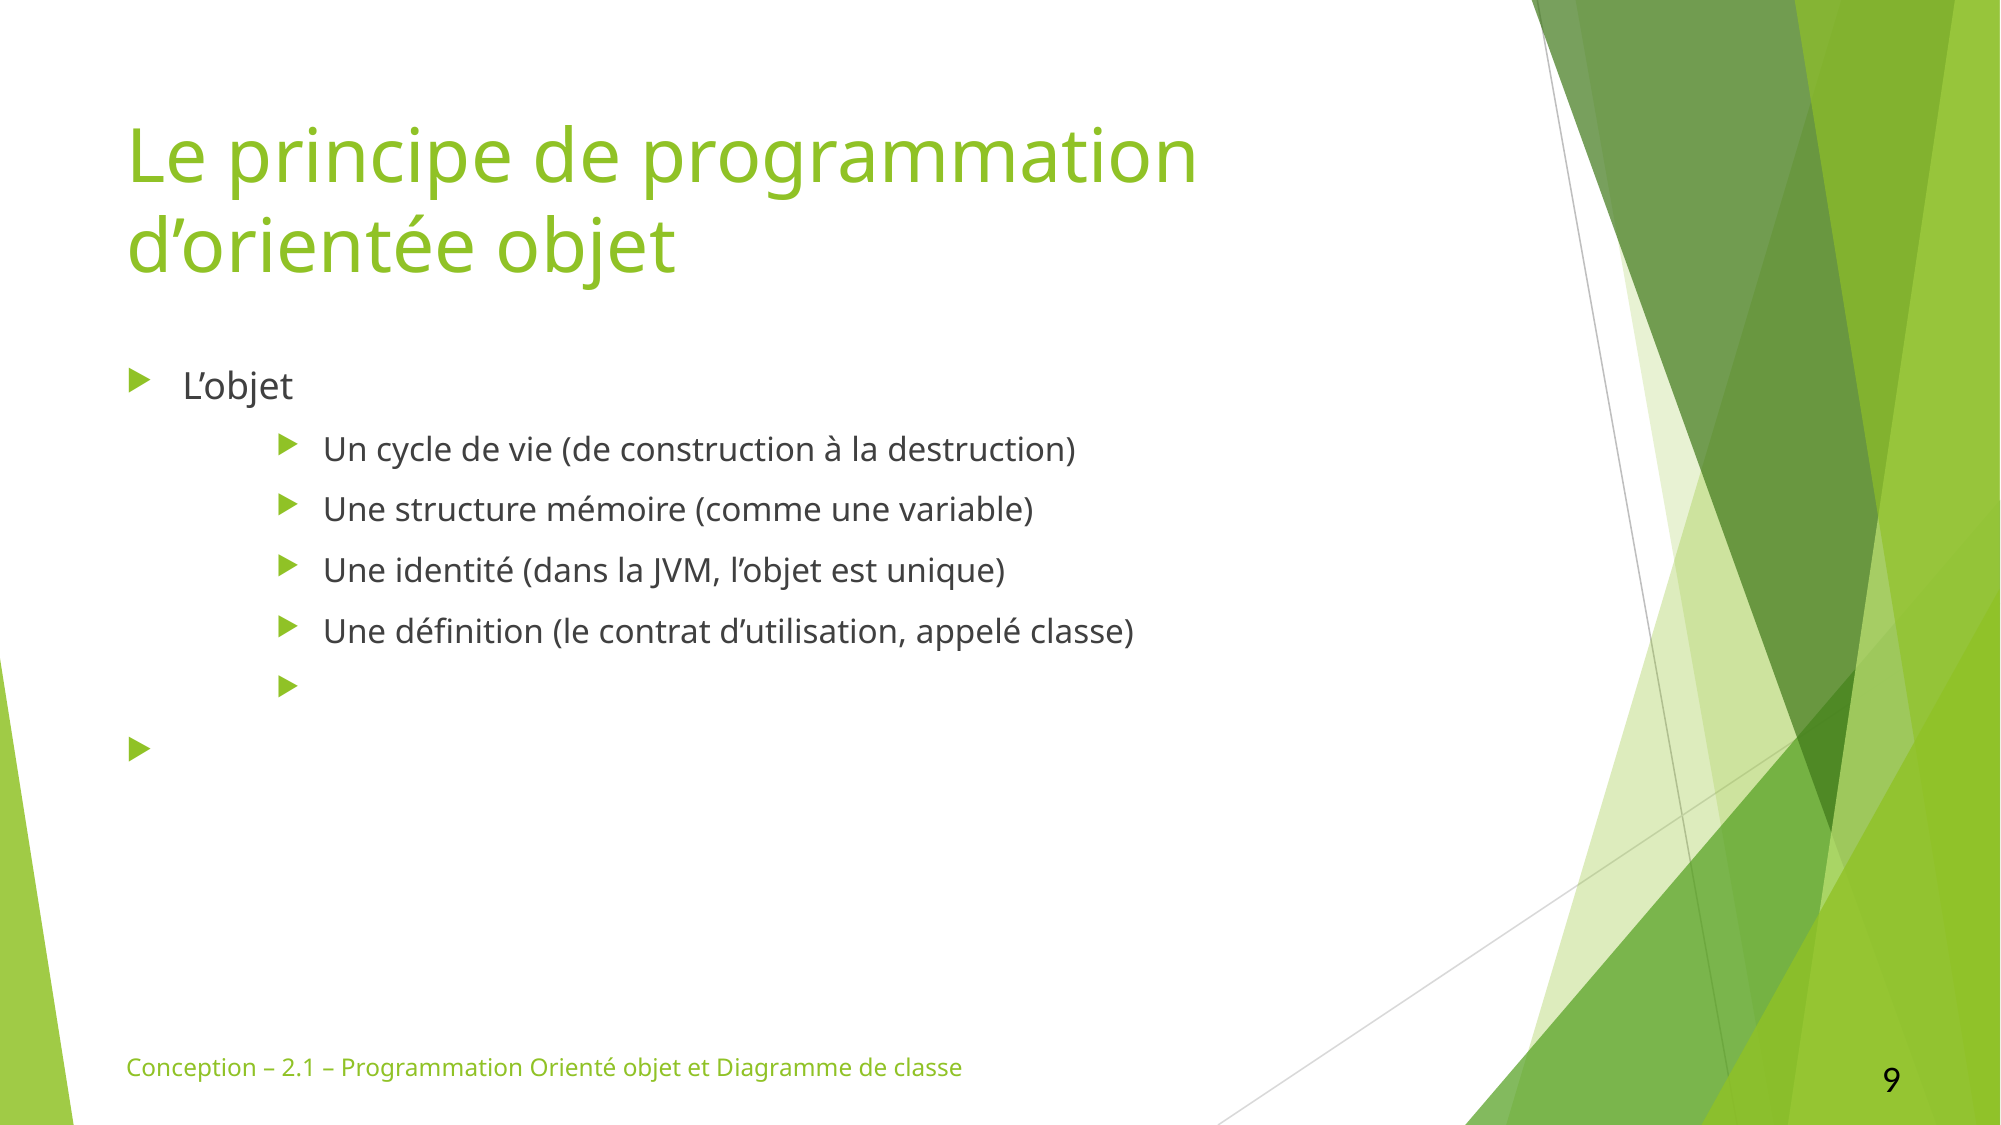

# Le principe de programmation d’orientée objet
L’objet
Un cycle de vie (de construction à la destruction)
Une structure mémoire (comme une variable)
Une identité (dans la JVM, l’objet est unique)
Une définition (le contrat d’utilisation, appelé classe)
Conception – 2.1 – Programmation Orienté objet et Diagramme de classe